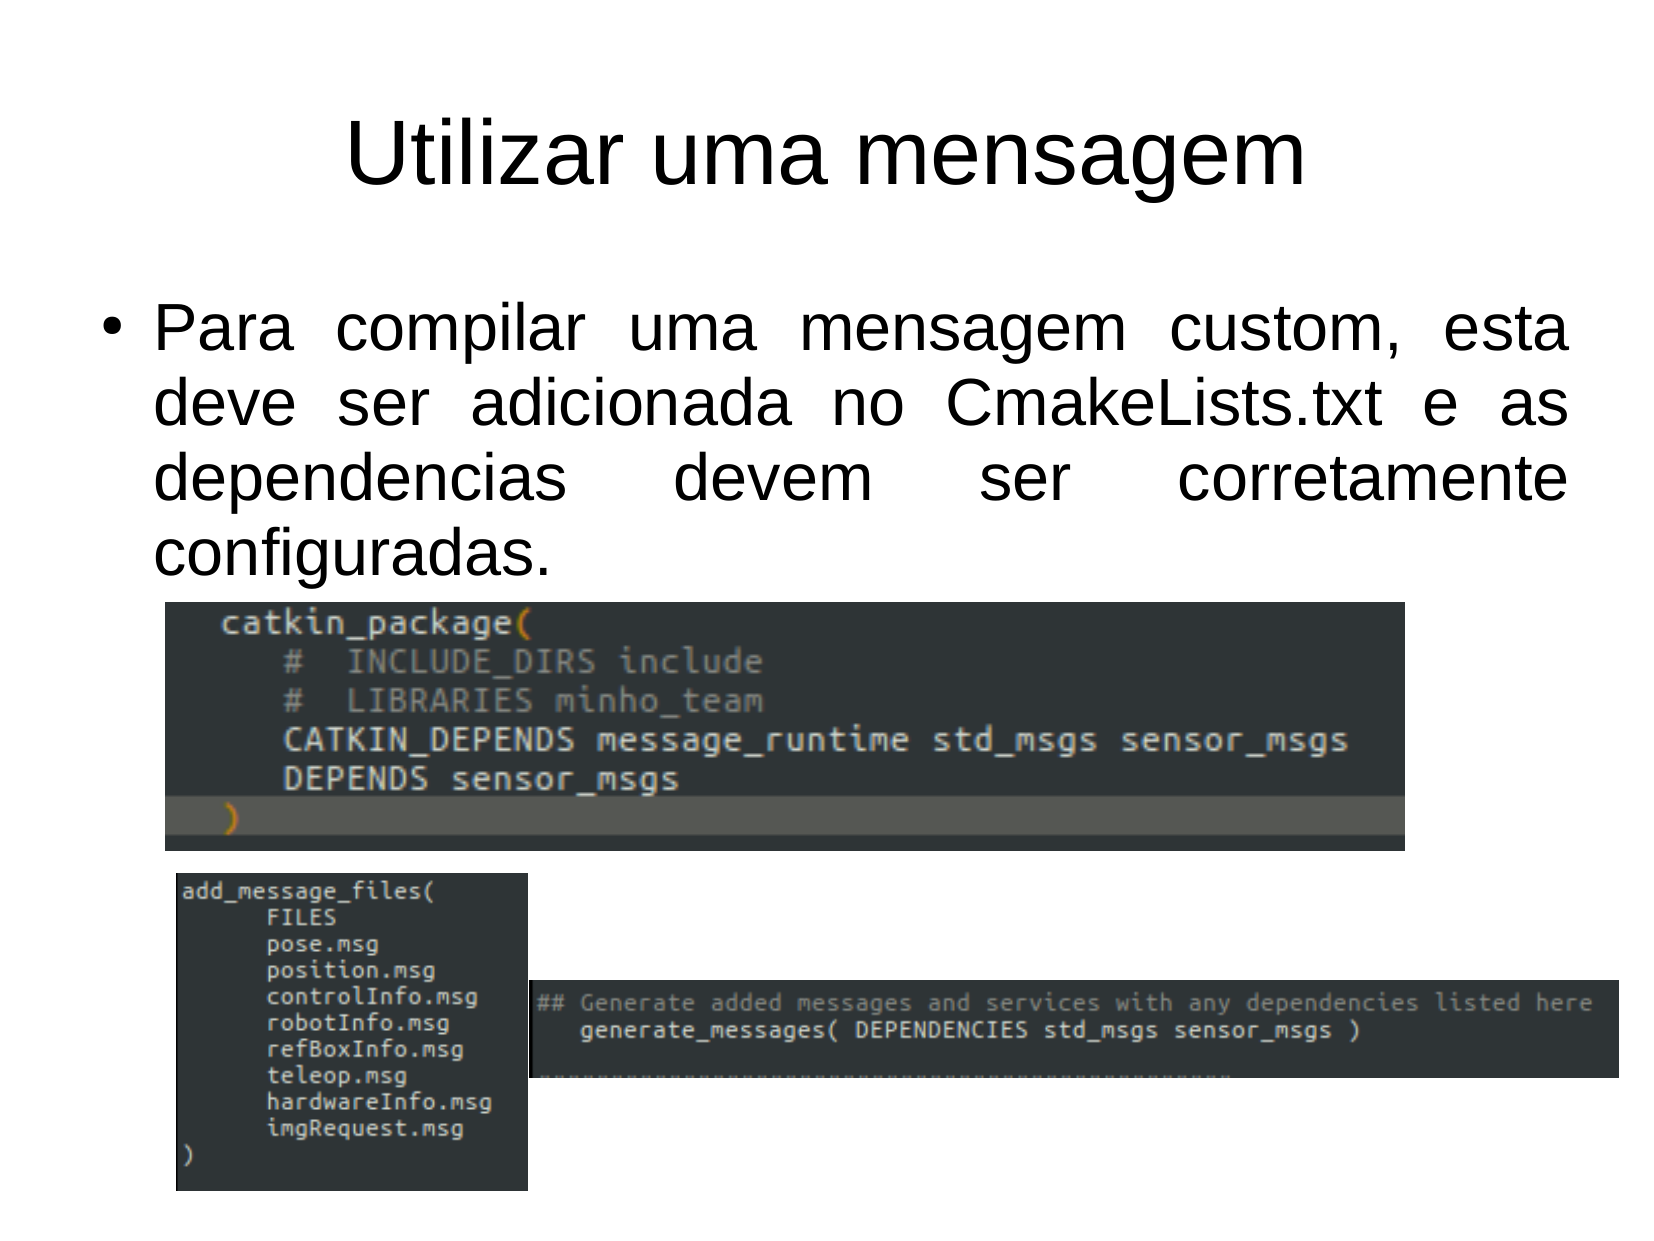

# Utilizar uma mensagem
Para compilar uma mensagem custom, esta deve ser adicionada no CmakeLists.txt e as dependencias devem ser corretamente configuradas.